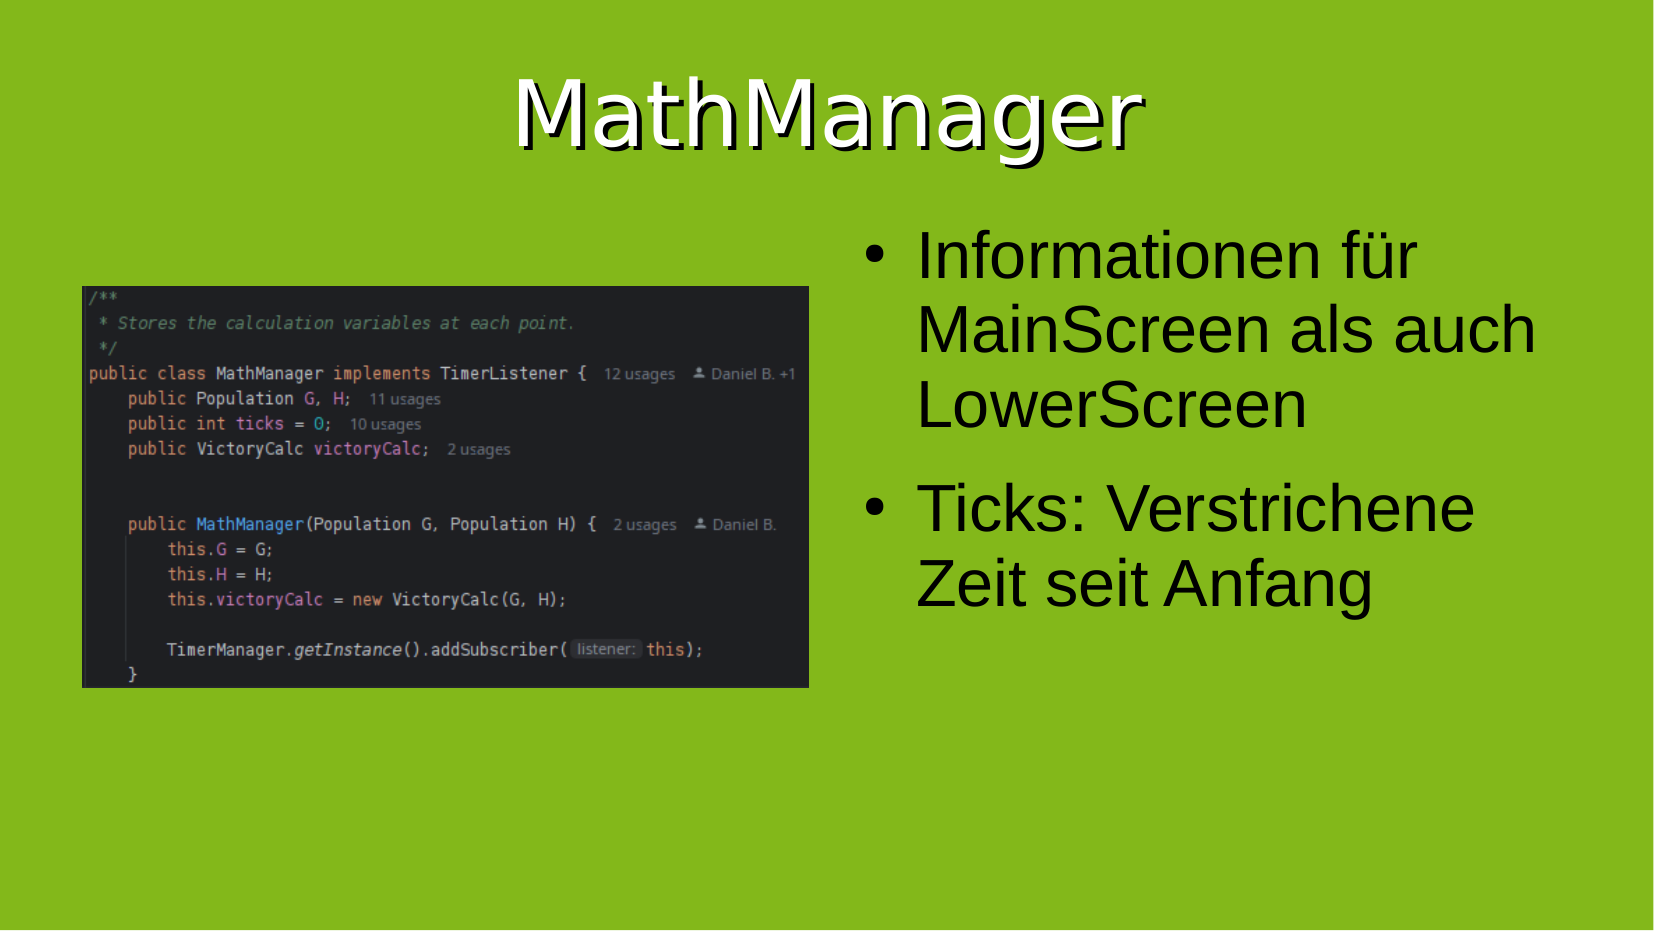

# MathManager
Informationen für MainScreen als auch LowerScreen
Ticks: Verstrichene Zeit seit Anfang